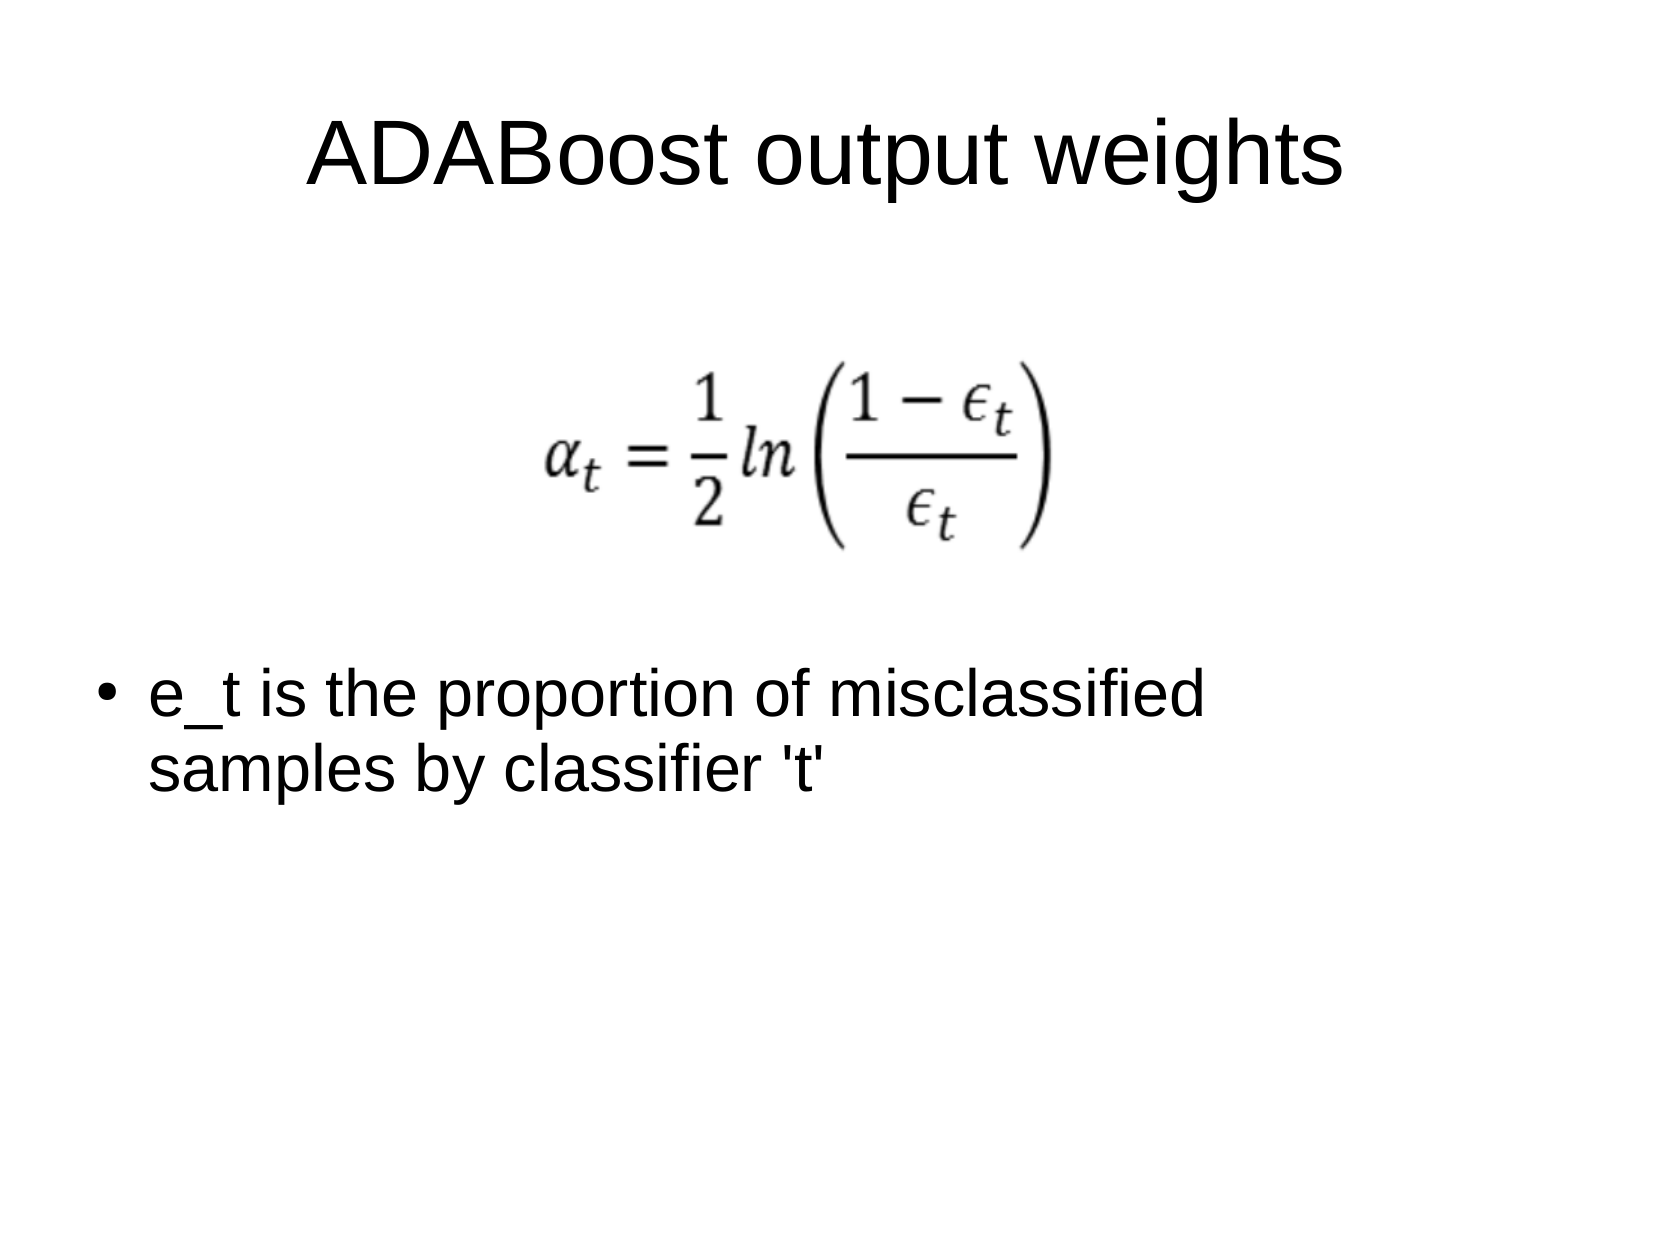

# ADABoost output weights
e_t is the proportion of misclassified samples by classifier 't'